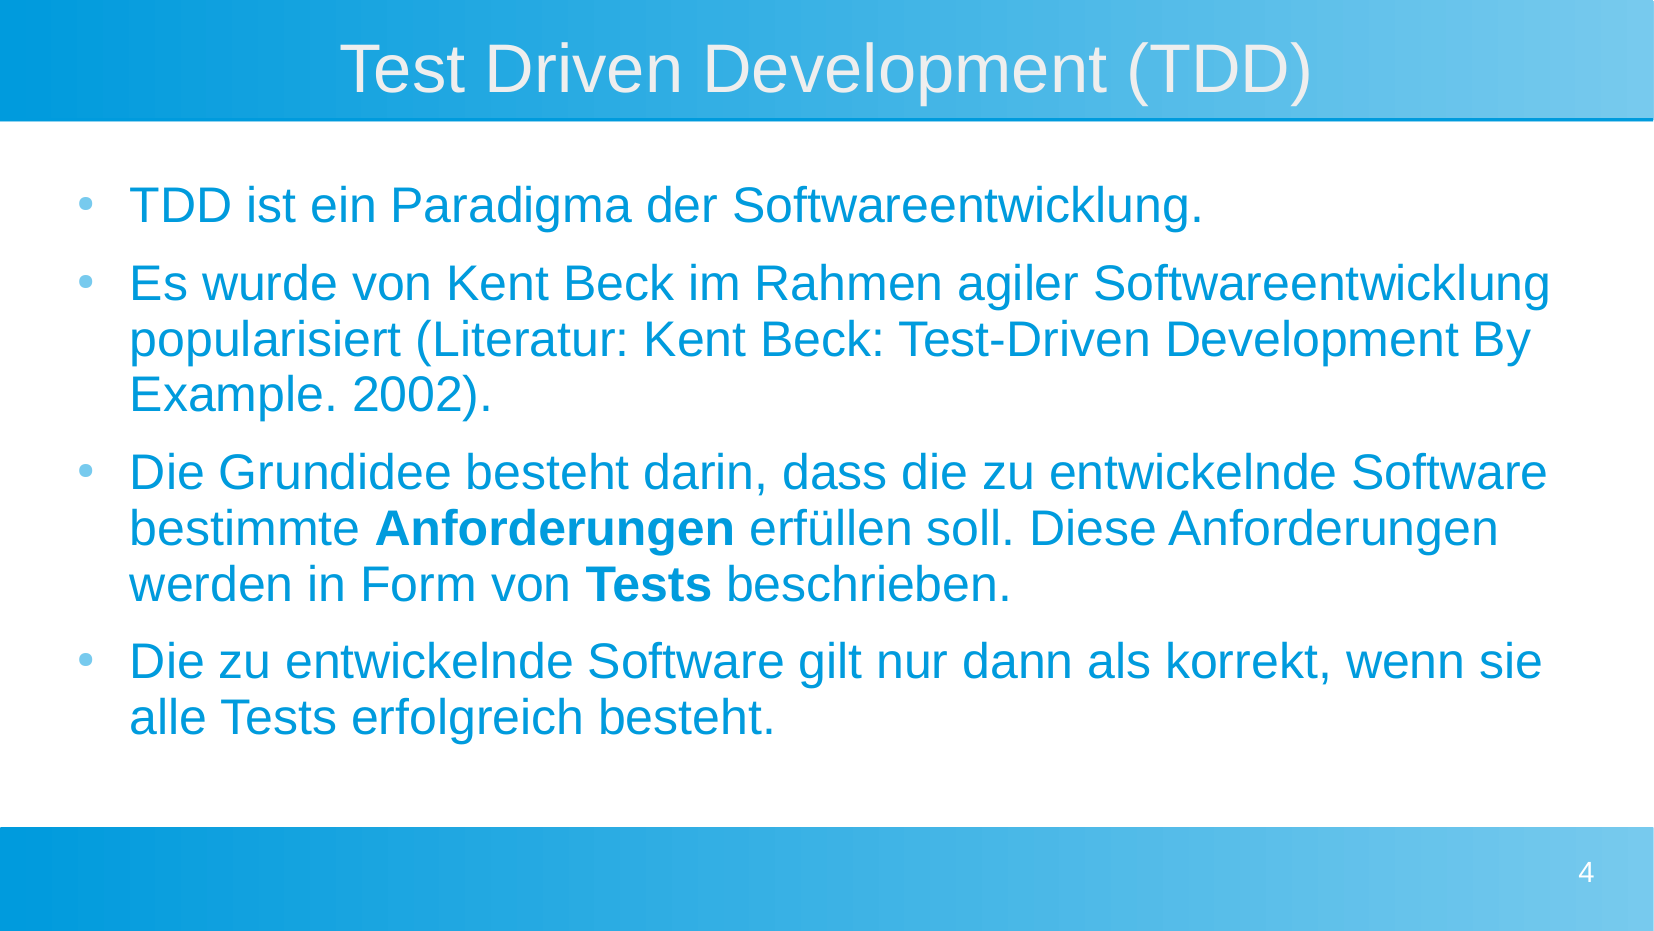

# Test Driven Development (TDD)
TDD ist ein Paradigma der Softwareentwicklung.
Es wurde von Kent Beck im Rahmen agiler Softwareentwicklung popularisiert (Literatur: Kent Beck: Test-Driven Development By Example. 2002).
Die Grundidee besteht darin, dass die zu entwickelnde Software bestimmte Anforderungen erfüllen soll. Diese Anforderungen werden in Form von Tests beschrieben.
Die zu entwickelnde Software gilt nur dann als korrekt, wenn sie alle Tests erfolgreich besteht.
4